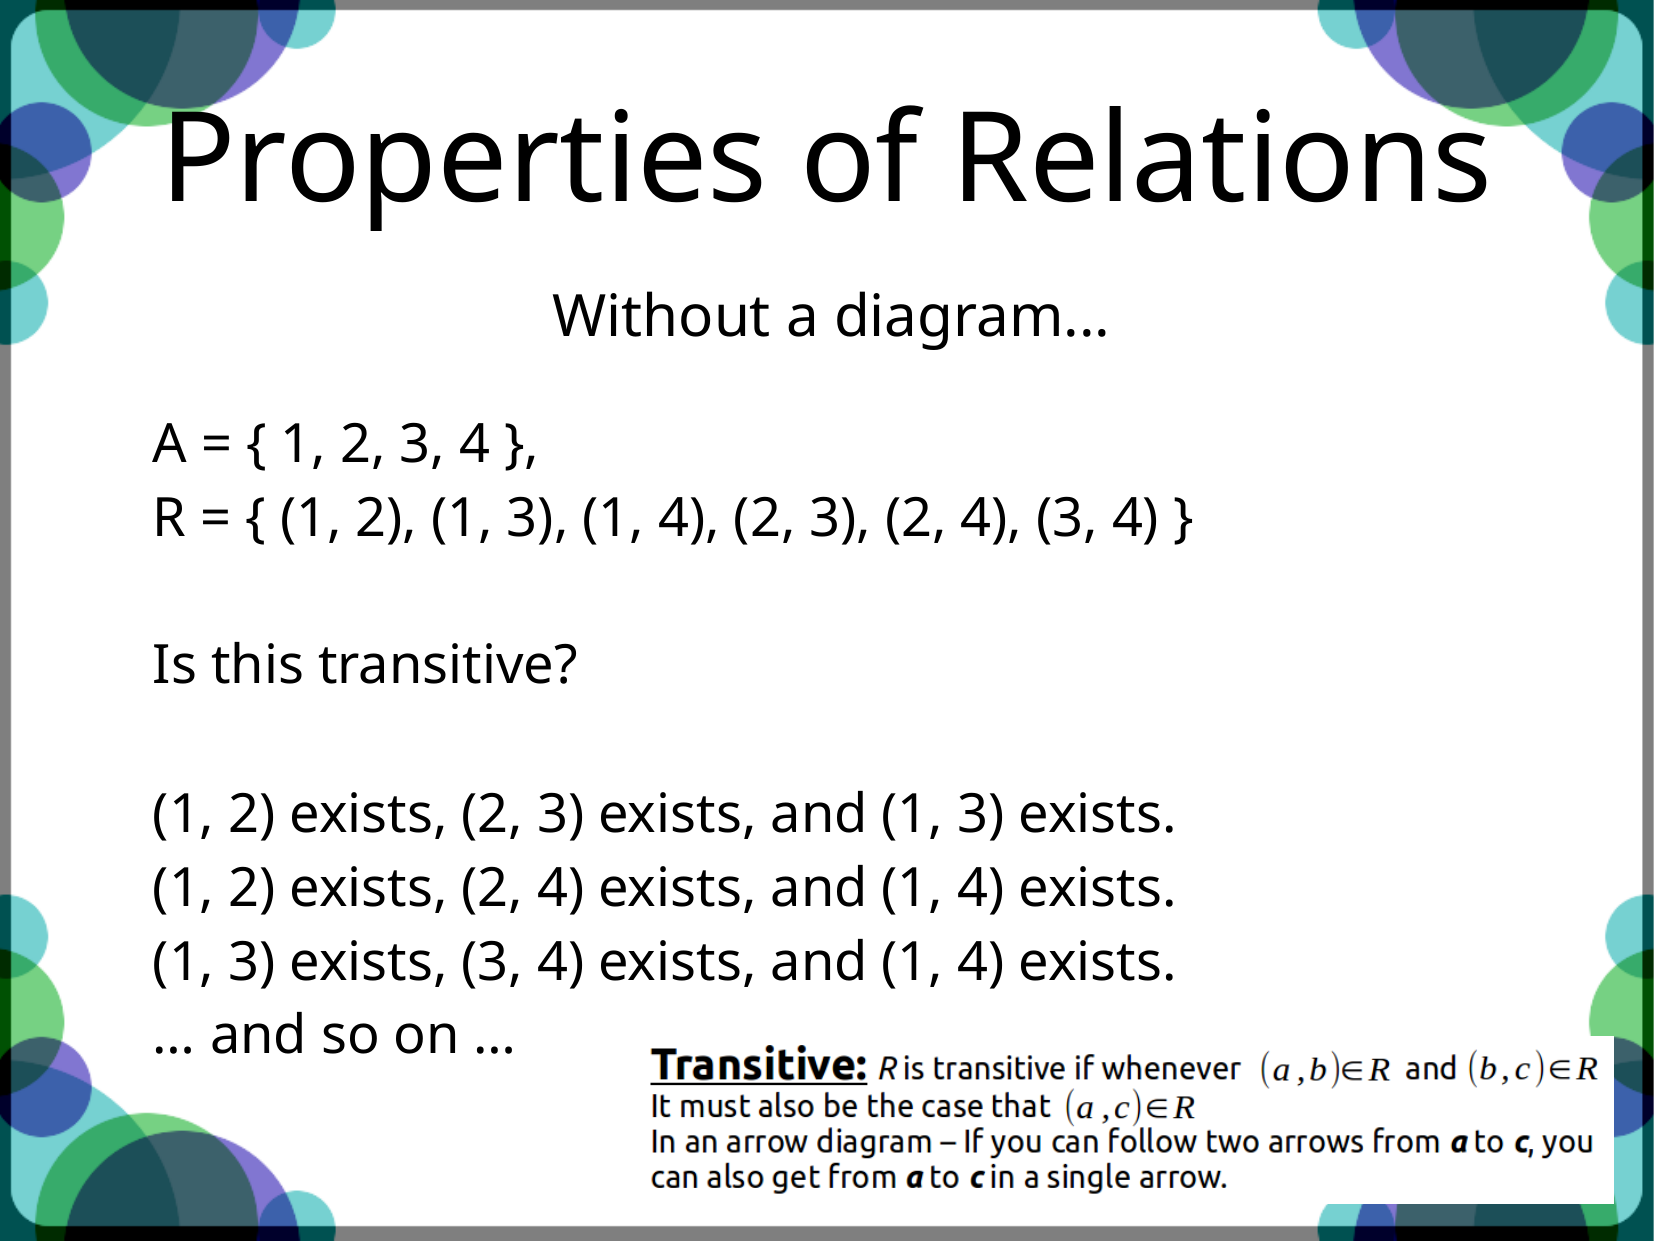

# Properties of Relations
Without a diagram...
A = { 1, 2, 3, 4 },
R = { (1, 2), (1, 3), (1, 4), (2, 3), (2, 4), (3, 4) }
Is this transitive?
(1, 2) exists, (2, 3) exists, and (1, 3) exists.
(1, 2) exists, (2, 4) exists, and (1, 4) exists.
(1, 3) exists, (3, 4) exists, and (1, 4) exists.
… and so on …